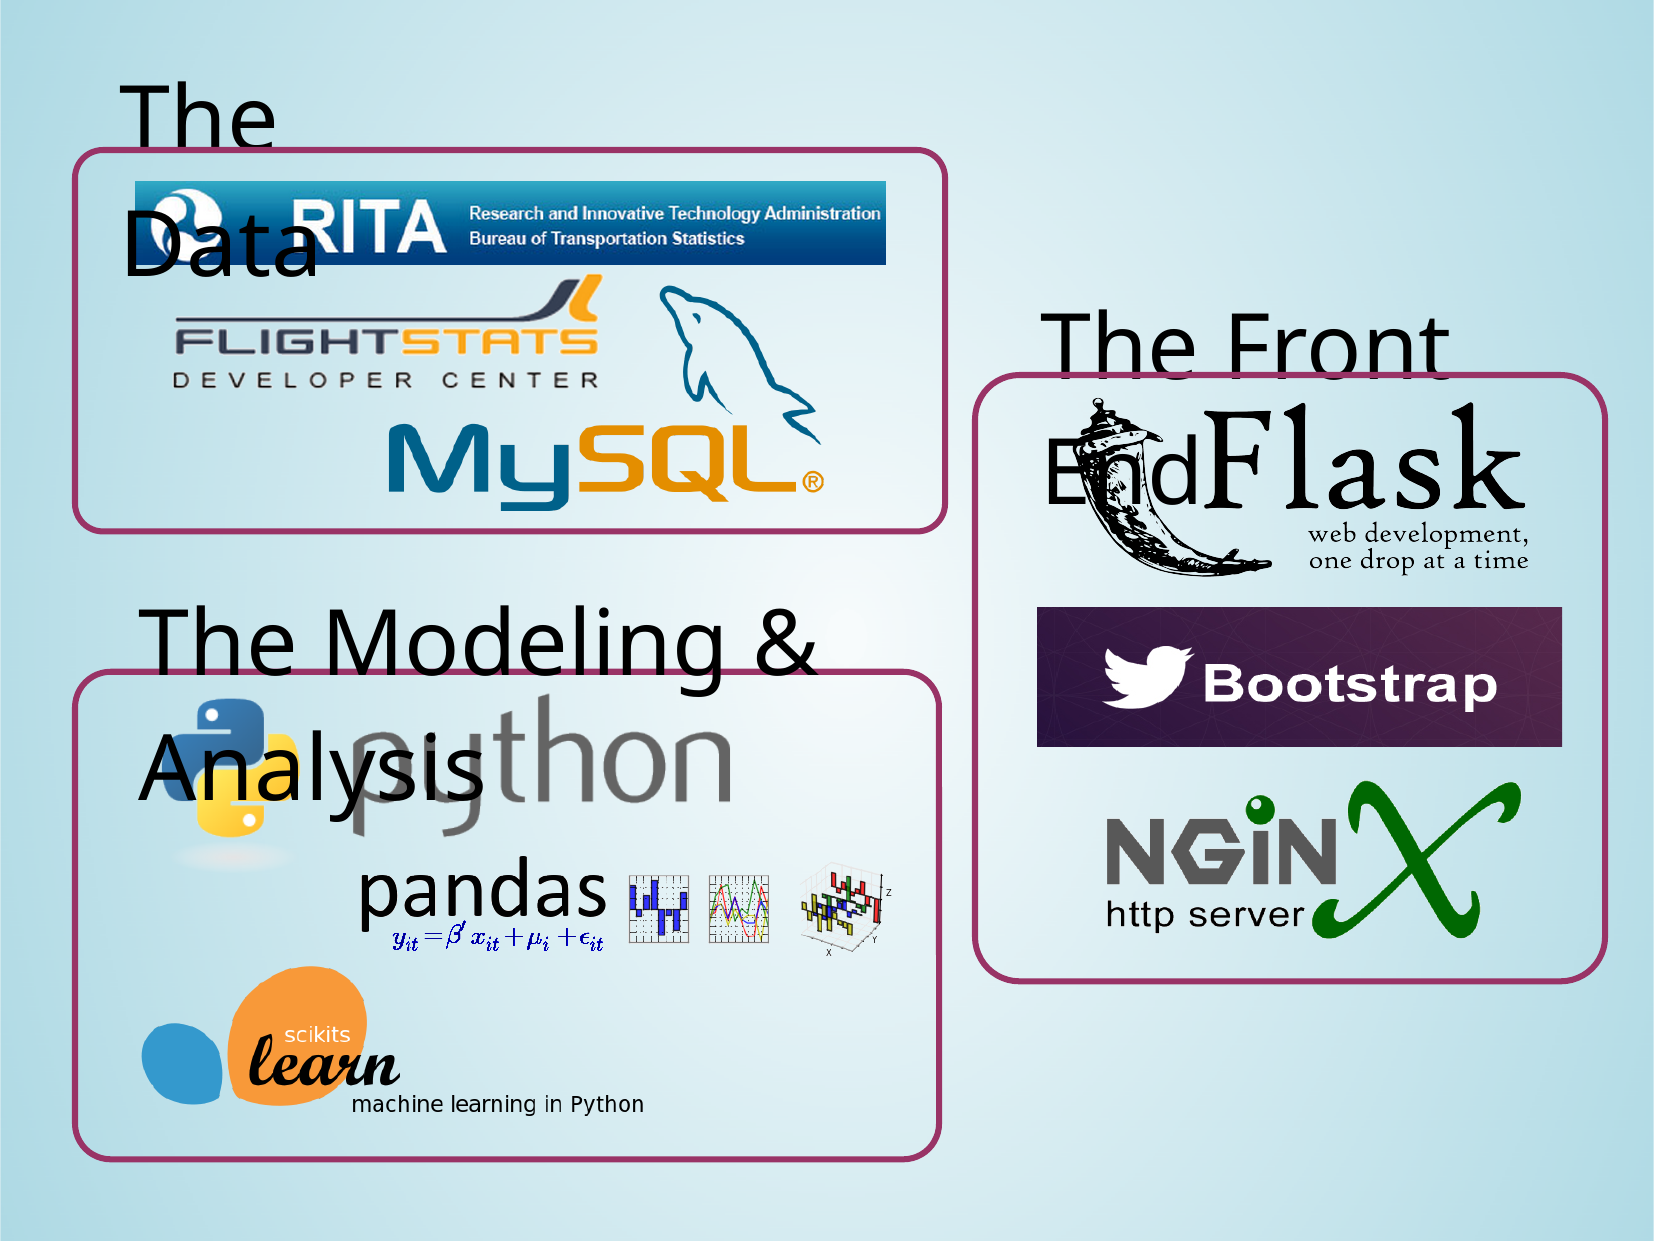

The Data
The Front End
The Modeling & Analysis